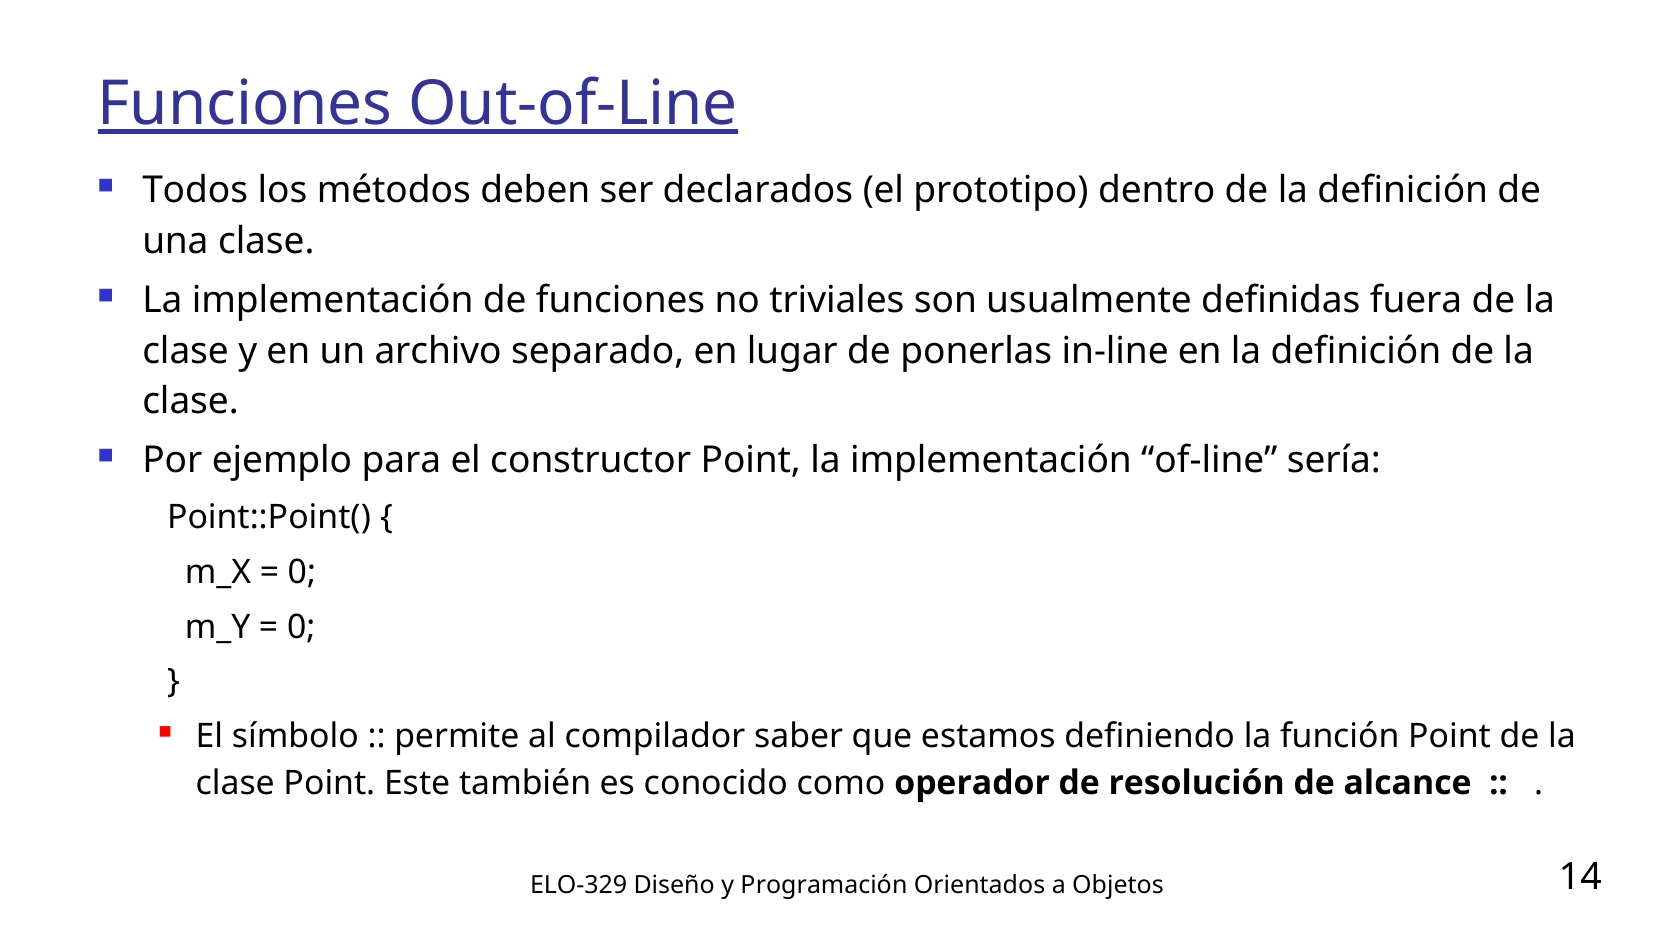

# Funciones Out-of-Line
Todos los métodos deben ser declarados (el prototipo) dentro de la definición de una clase.
La implementación de funciones no triviales son usualmente definidas fuera de la clase y en un archivo separado, en lugar de ponerlas in-line en la definición de la clase.
Por ejemplo para el constructor Point, la implementación “of-line” sería:
 Point::Point()‏ {
 m_X = 0;
 m_Y = 0;
 }
El símbolo :: permite al compilador saber que estamos definiendo la función Point de la clase Point. Este también es conocido como operador de resolución de alcance :: .
14